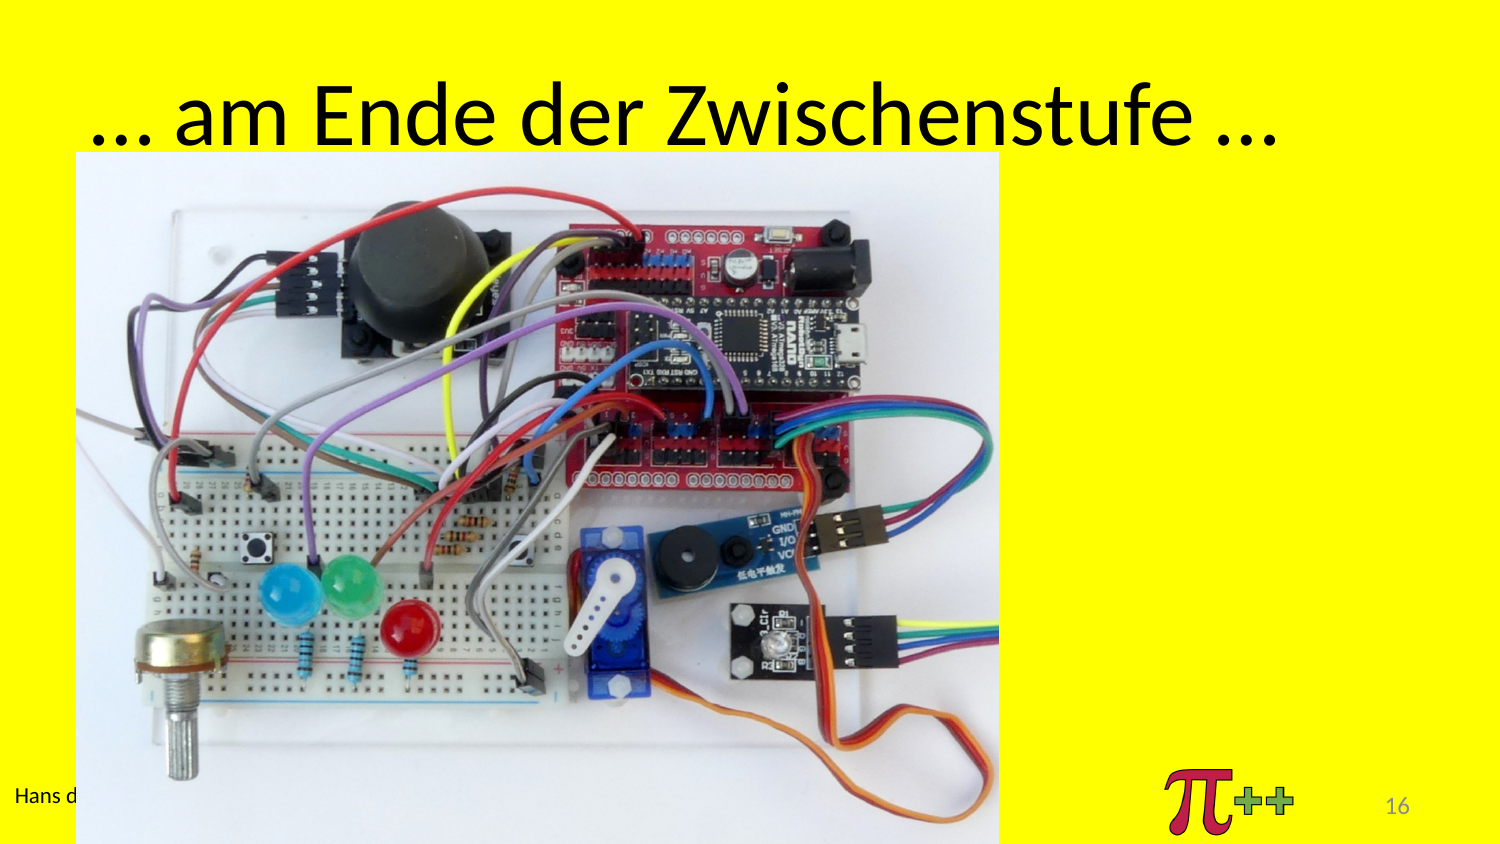

# … am Ende der Zwischenstufe …